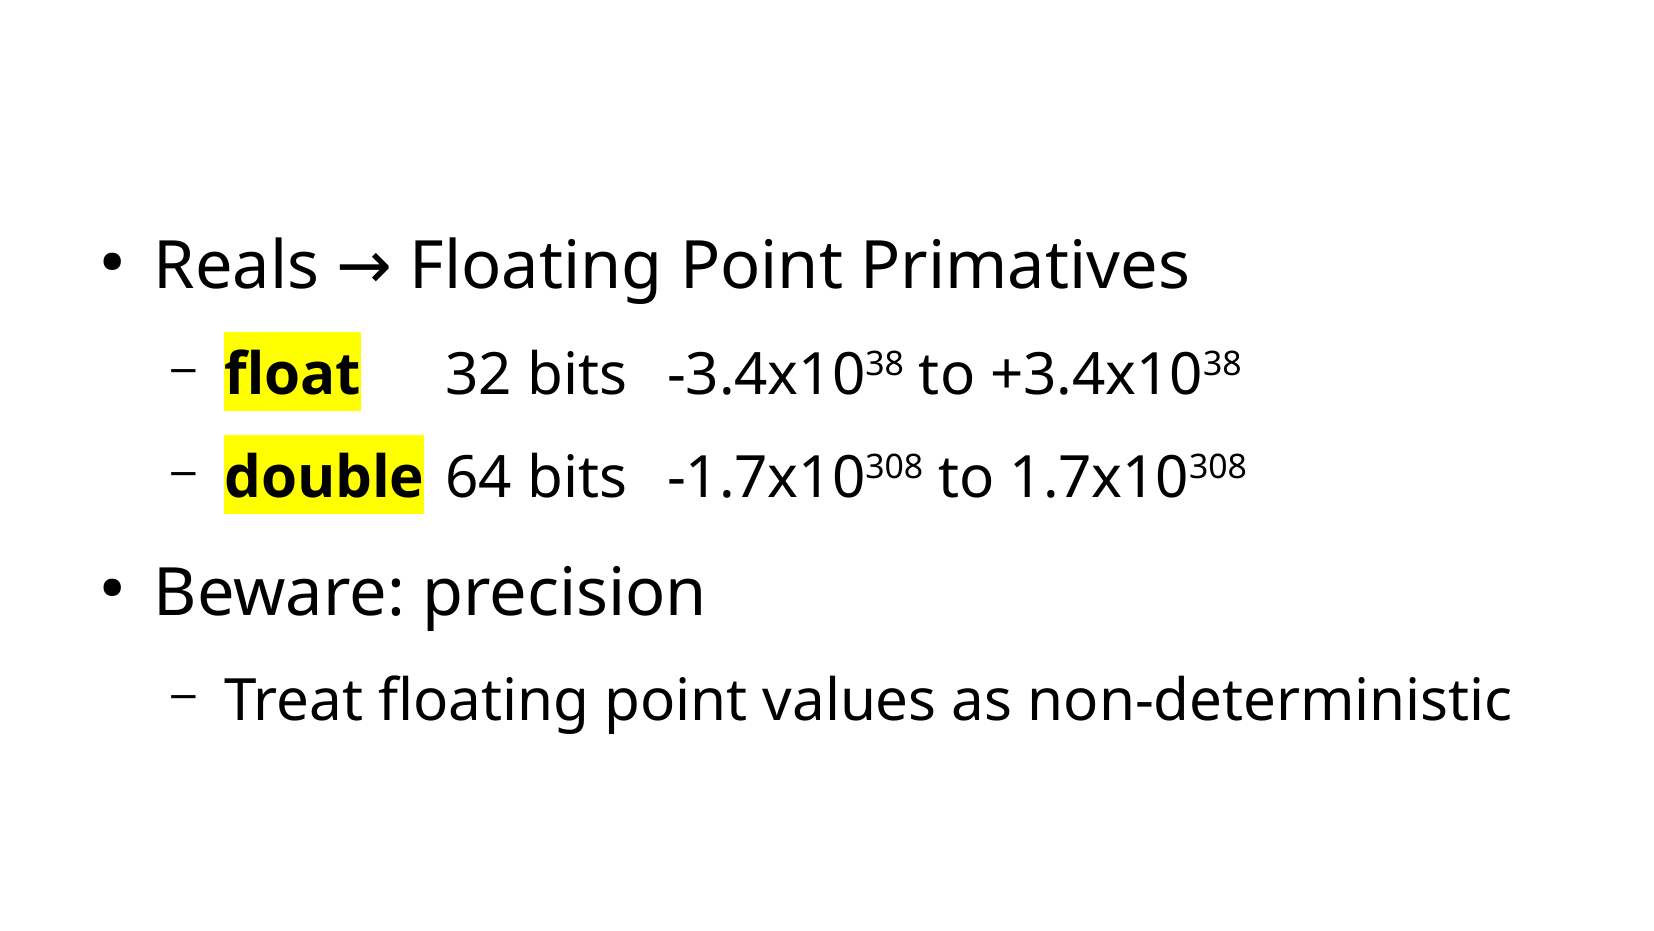

#
Reals → Floating Point Primatives
float		32 bits	-3.4x1038 to +3.4x1038
double	64 bits	-1.7x10308 to 1.7x10308
Beware: precision
Treat floating point values as non-deterministic